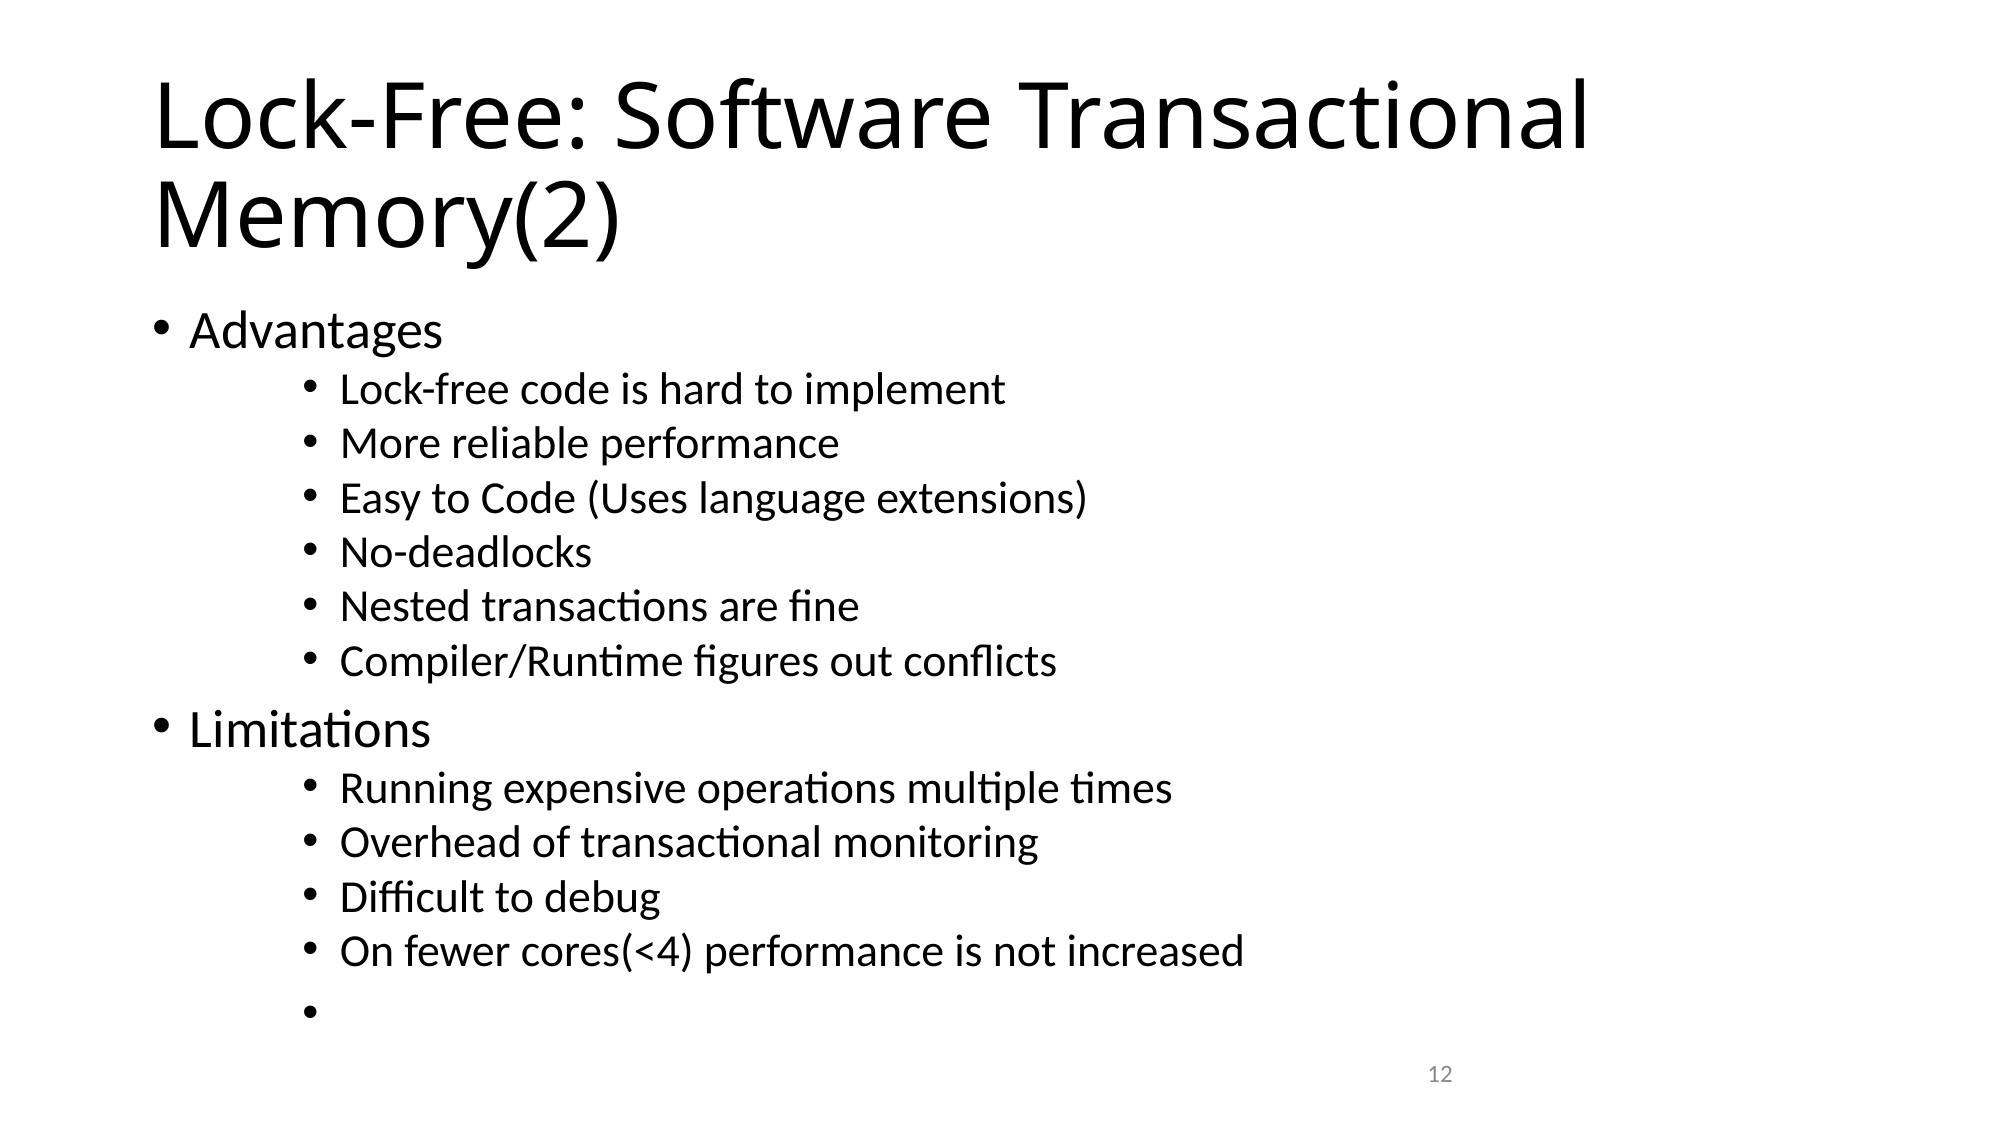

# Lock-Free: Software Transactional Memory(2)
Advantages
Lock-free code is hard to implement
More reliable performance
Easy to Code (Uses language extensions)
No-deadlocks
Nested transactions are fine
Compiler/Runtime figures out conflicts
Limitations
Running expensive operations multiple times
Overhead of transactional monitoring
Difficult to debug
On fewer cores(<4) performance is not increased